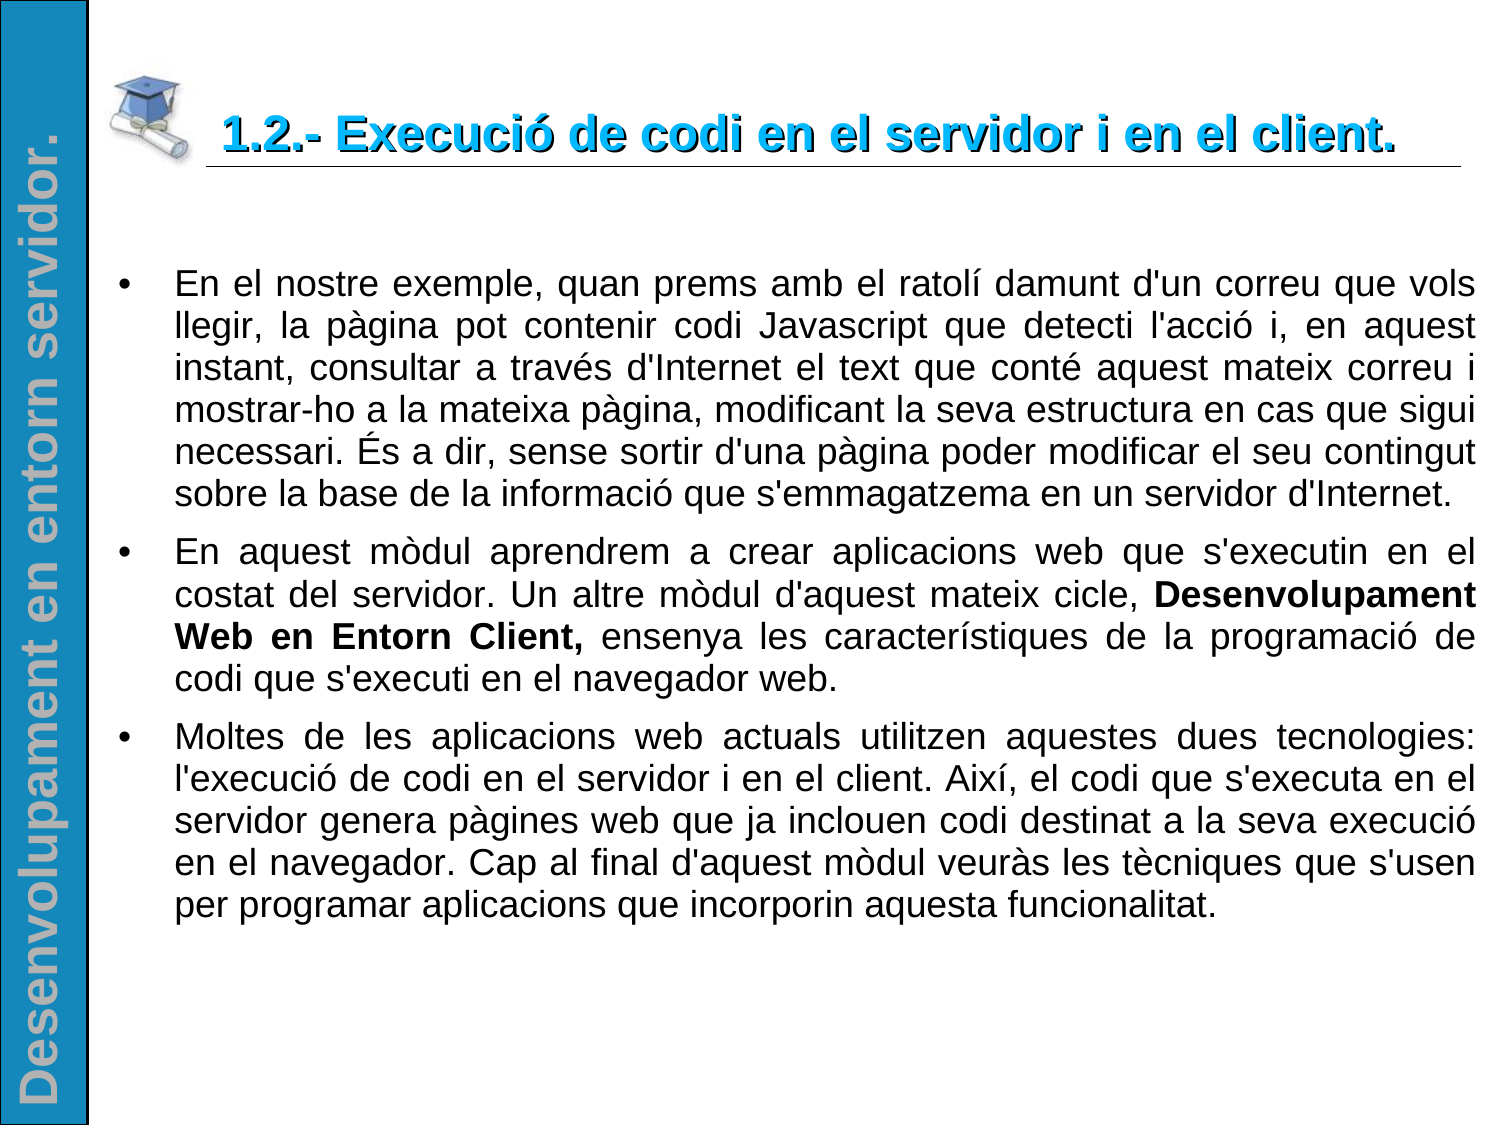

# 1.2.- Execució de codi en el servidor i en el client.
En el nostre exemple, quan prems amb el ratolí damunt d'un correu que vols llegir, la pàgina pot contenir codi Javascript que detecti l'acció i, en aquest instant, consultar a través d'Internet el text que conté aquest mateix correu i mostrar-ho a la mateixa pàgina, modificant la seva estructura en cas que sigui necessari. És a dir, sense sortir d'una pàgina poder modificar el seu contingut sobre la base de la informació que s'emmagatzema en un servidor d'Internet.
En aquest mòdul aprendrem a crear aplicacions web que s'executin en el costat del servidor. Un altre mòdul d'aquest mateix cicle, Desenvolupament Web en Entorn Client, ensenya les característiques de la programació de codi que s'executi en el navegador web.
Moltes de les aplicacions web actuals utilitzen aquestes dues tecnologies: l'execució de codi en el servidor i en el client. Així, el codi que s'executa en el servidor genera pàgines web que ja inclouen codi destinat a la seva execució en el navegador. Cap al final d'aquest mòdul veuràs les tècniques que s'usen per programar aplicacions que incorporin aquesta funcionalitat.